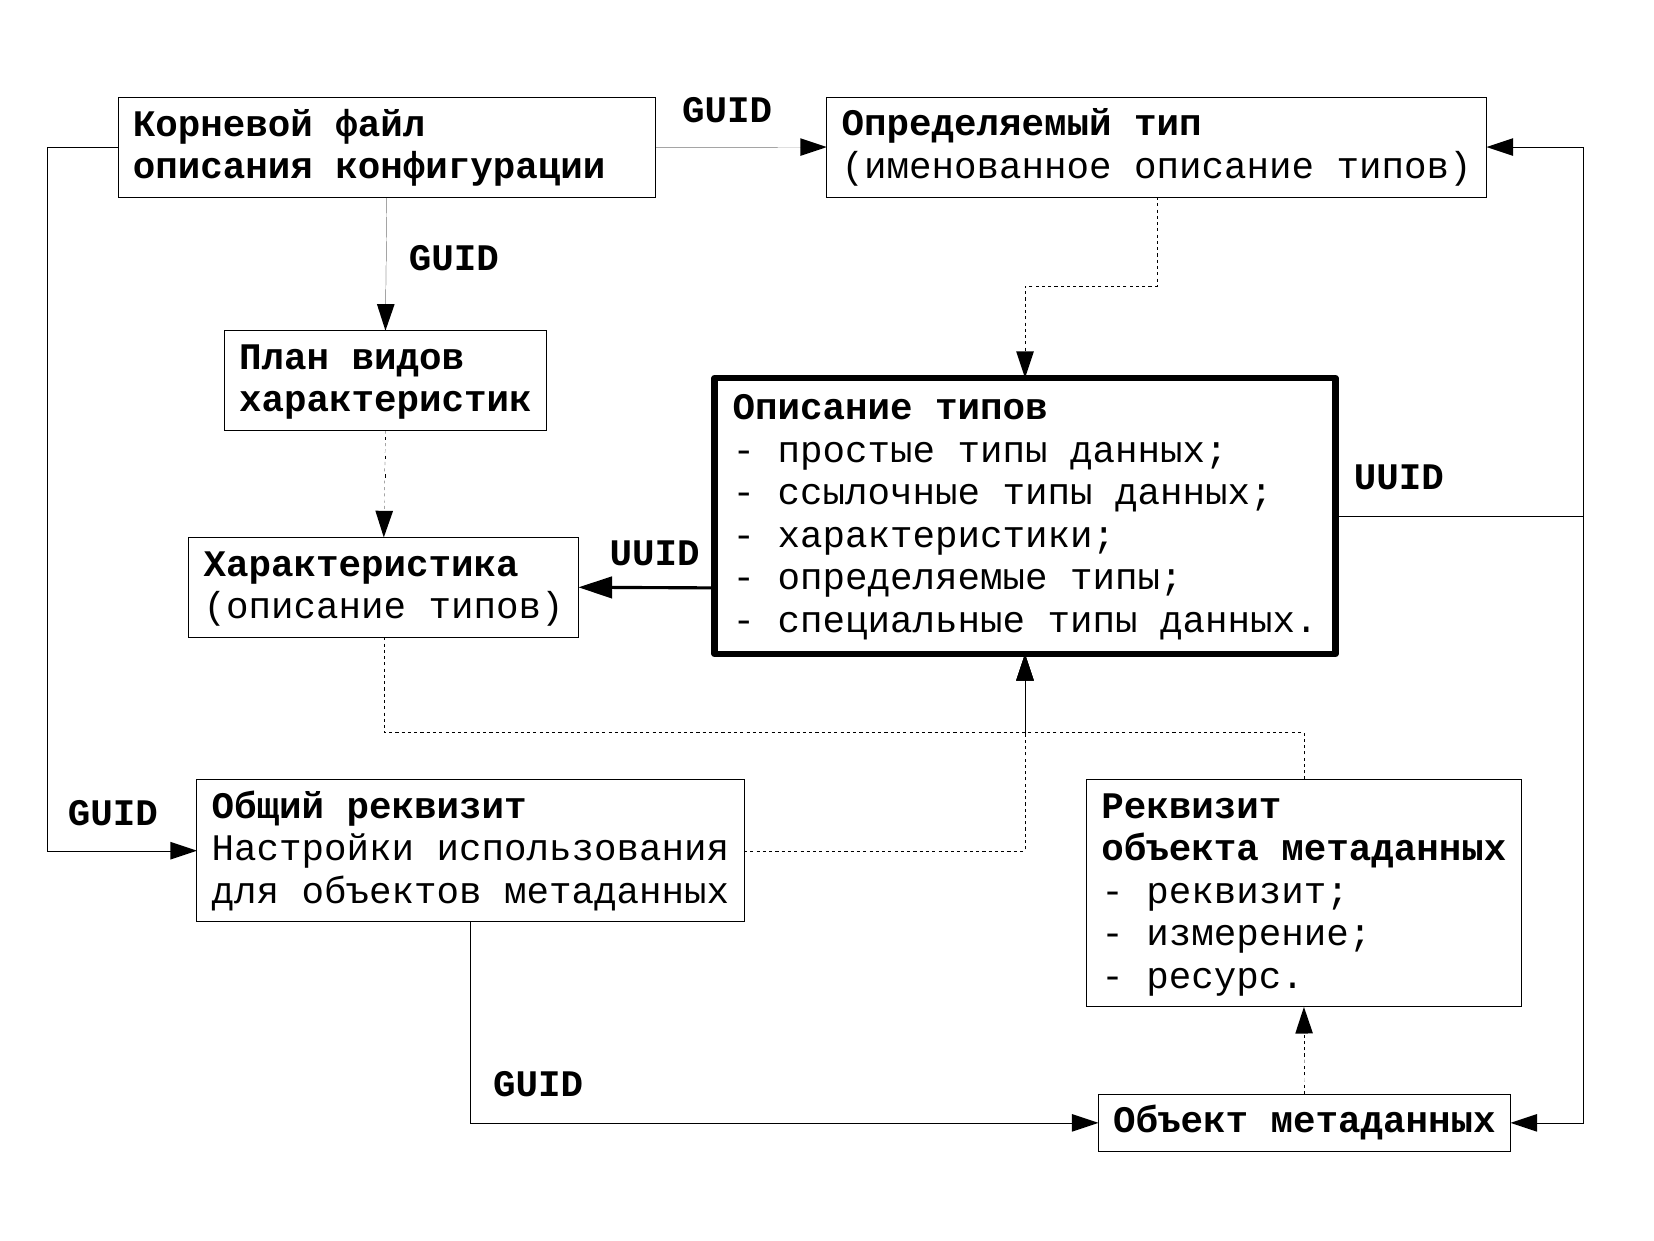

GUID
Определяемый тип
(именованное описание типов)
Корневой файл
описания конфигурации
GUID
План видов
характеристик
Описание типов
- простые типы данных;
- ссылочные типы данных;
- характеристики;
- определяемые типы;
- специальные типы данных.
UUID
UUID
Характеристика
(описание типов)
Общий реквизит
Настройки использования
для объектов метаданных
Реквизит
объекта метаданных
- реквизит;
- измерение;
- ресурс.
GUID
GUID
Объект метаданных